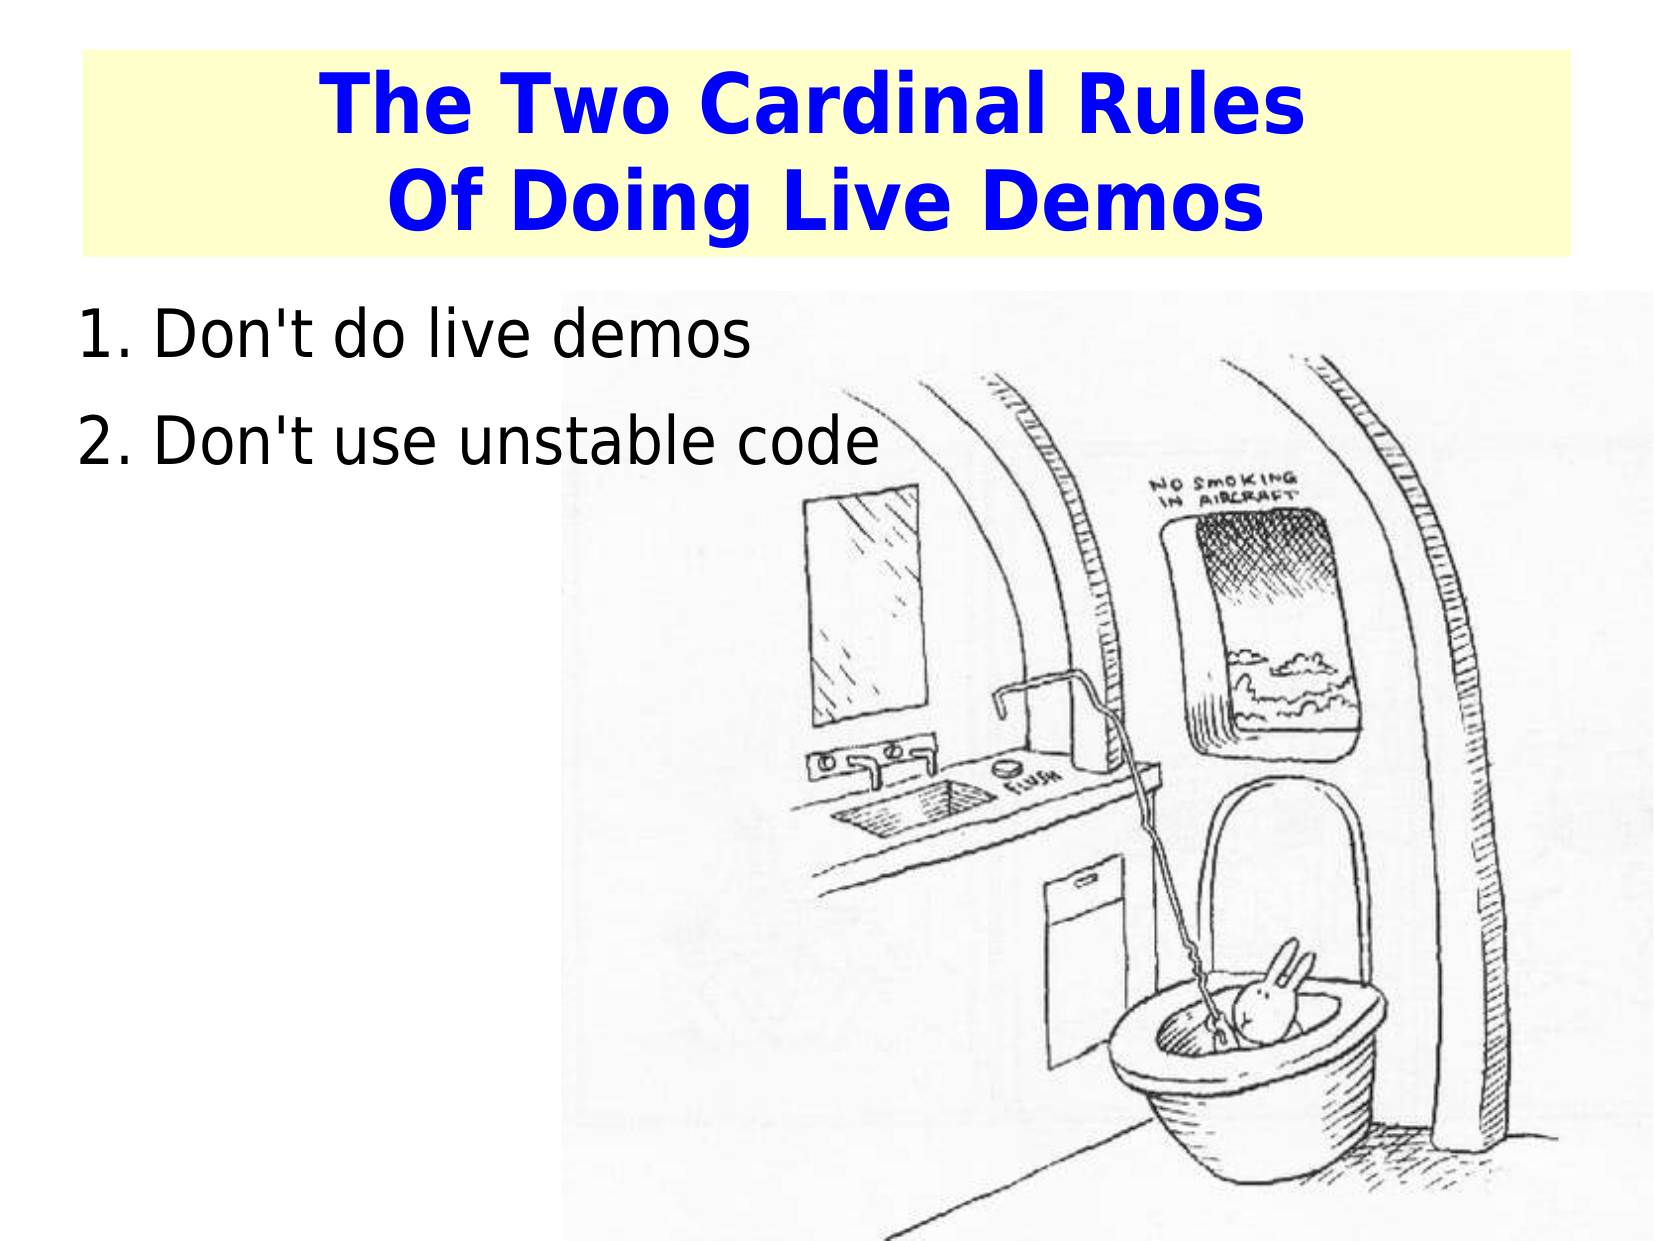

# The Two Cardinal Rules Of Doing Live Demos
1. Don't do live demos
2. Don't use unstable code
MeqTrees -- 3rd MCCT SKADS Training School, Paris